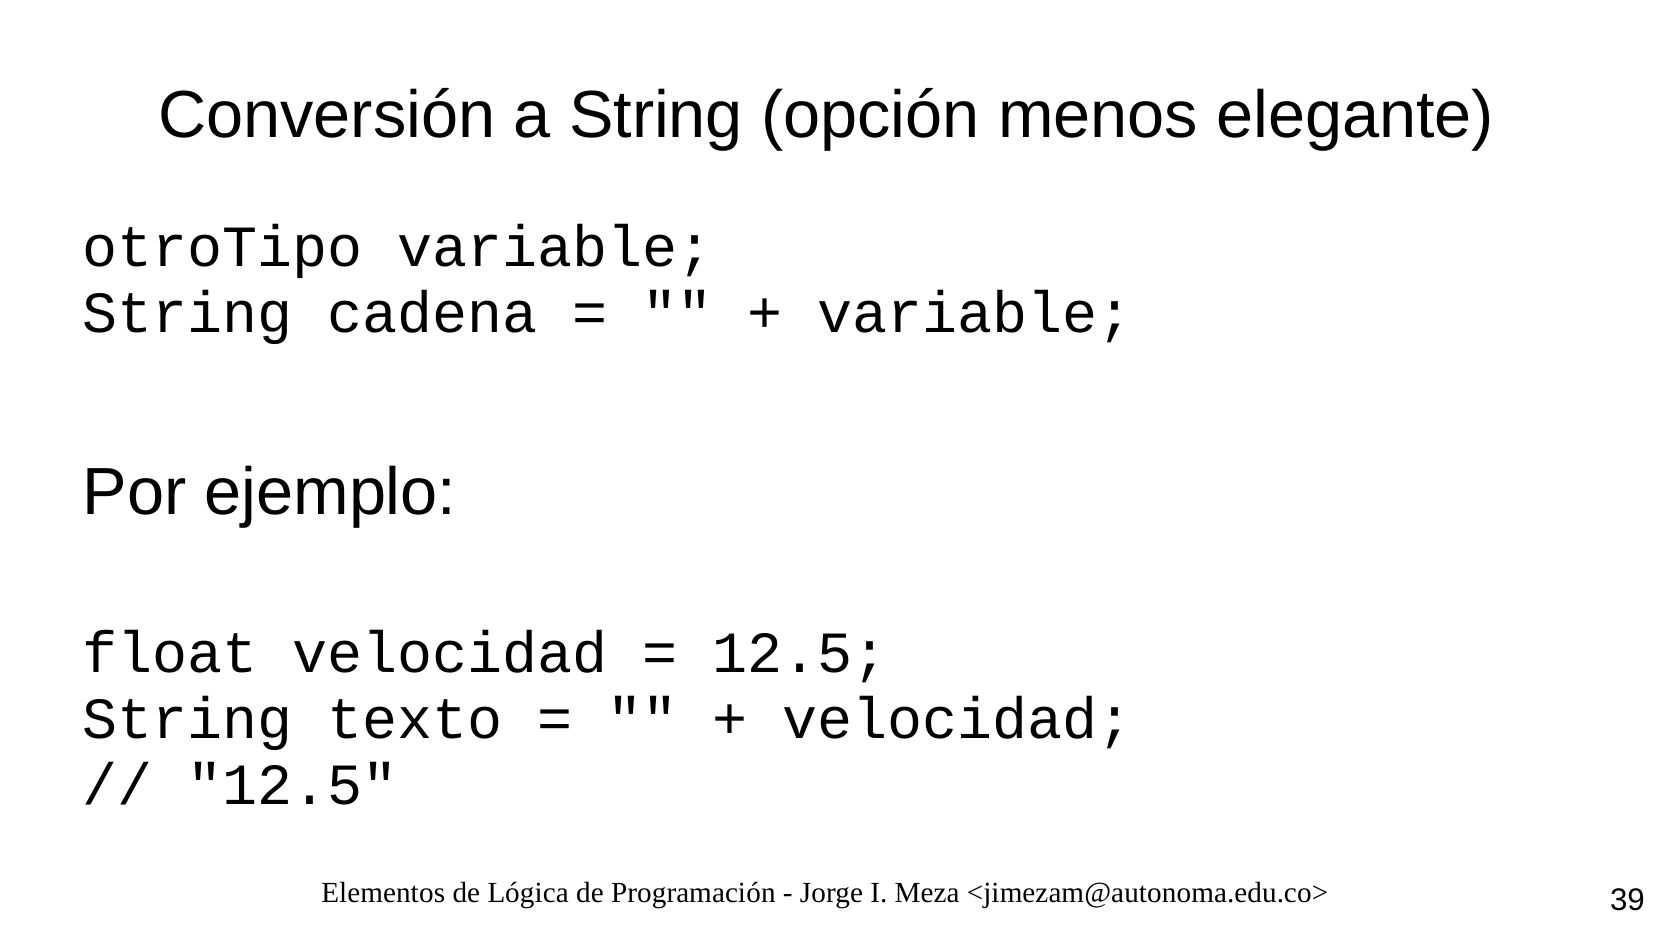

# Conversión a String (opción menos elegante)
otroTipo variable;
String cadena = "" + variable;
Por ejemplo:
float velocidad = 12.5;
String texto = "" + velocidad;
// "12.5"
Elementos de Lógica de Programación - Jorge I. Meza <jimezam@autonoma.edu.co>